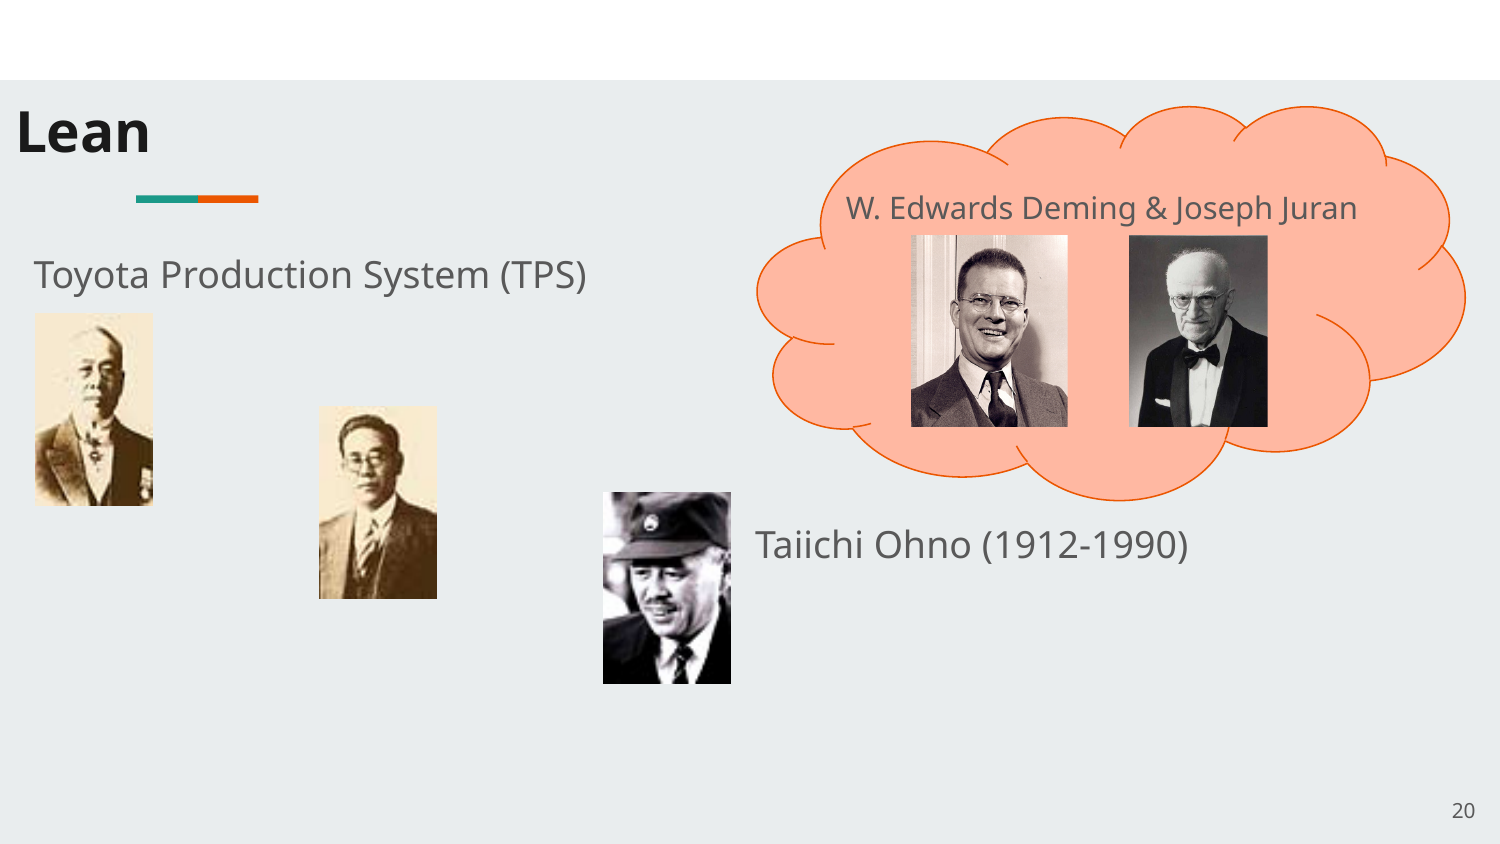

# Lean
W. Edwards Deming & Joseph Juran
Toyota Production System (TPS)
 Taiichi Ohno (1912-1990)